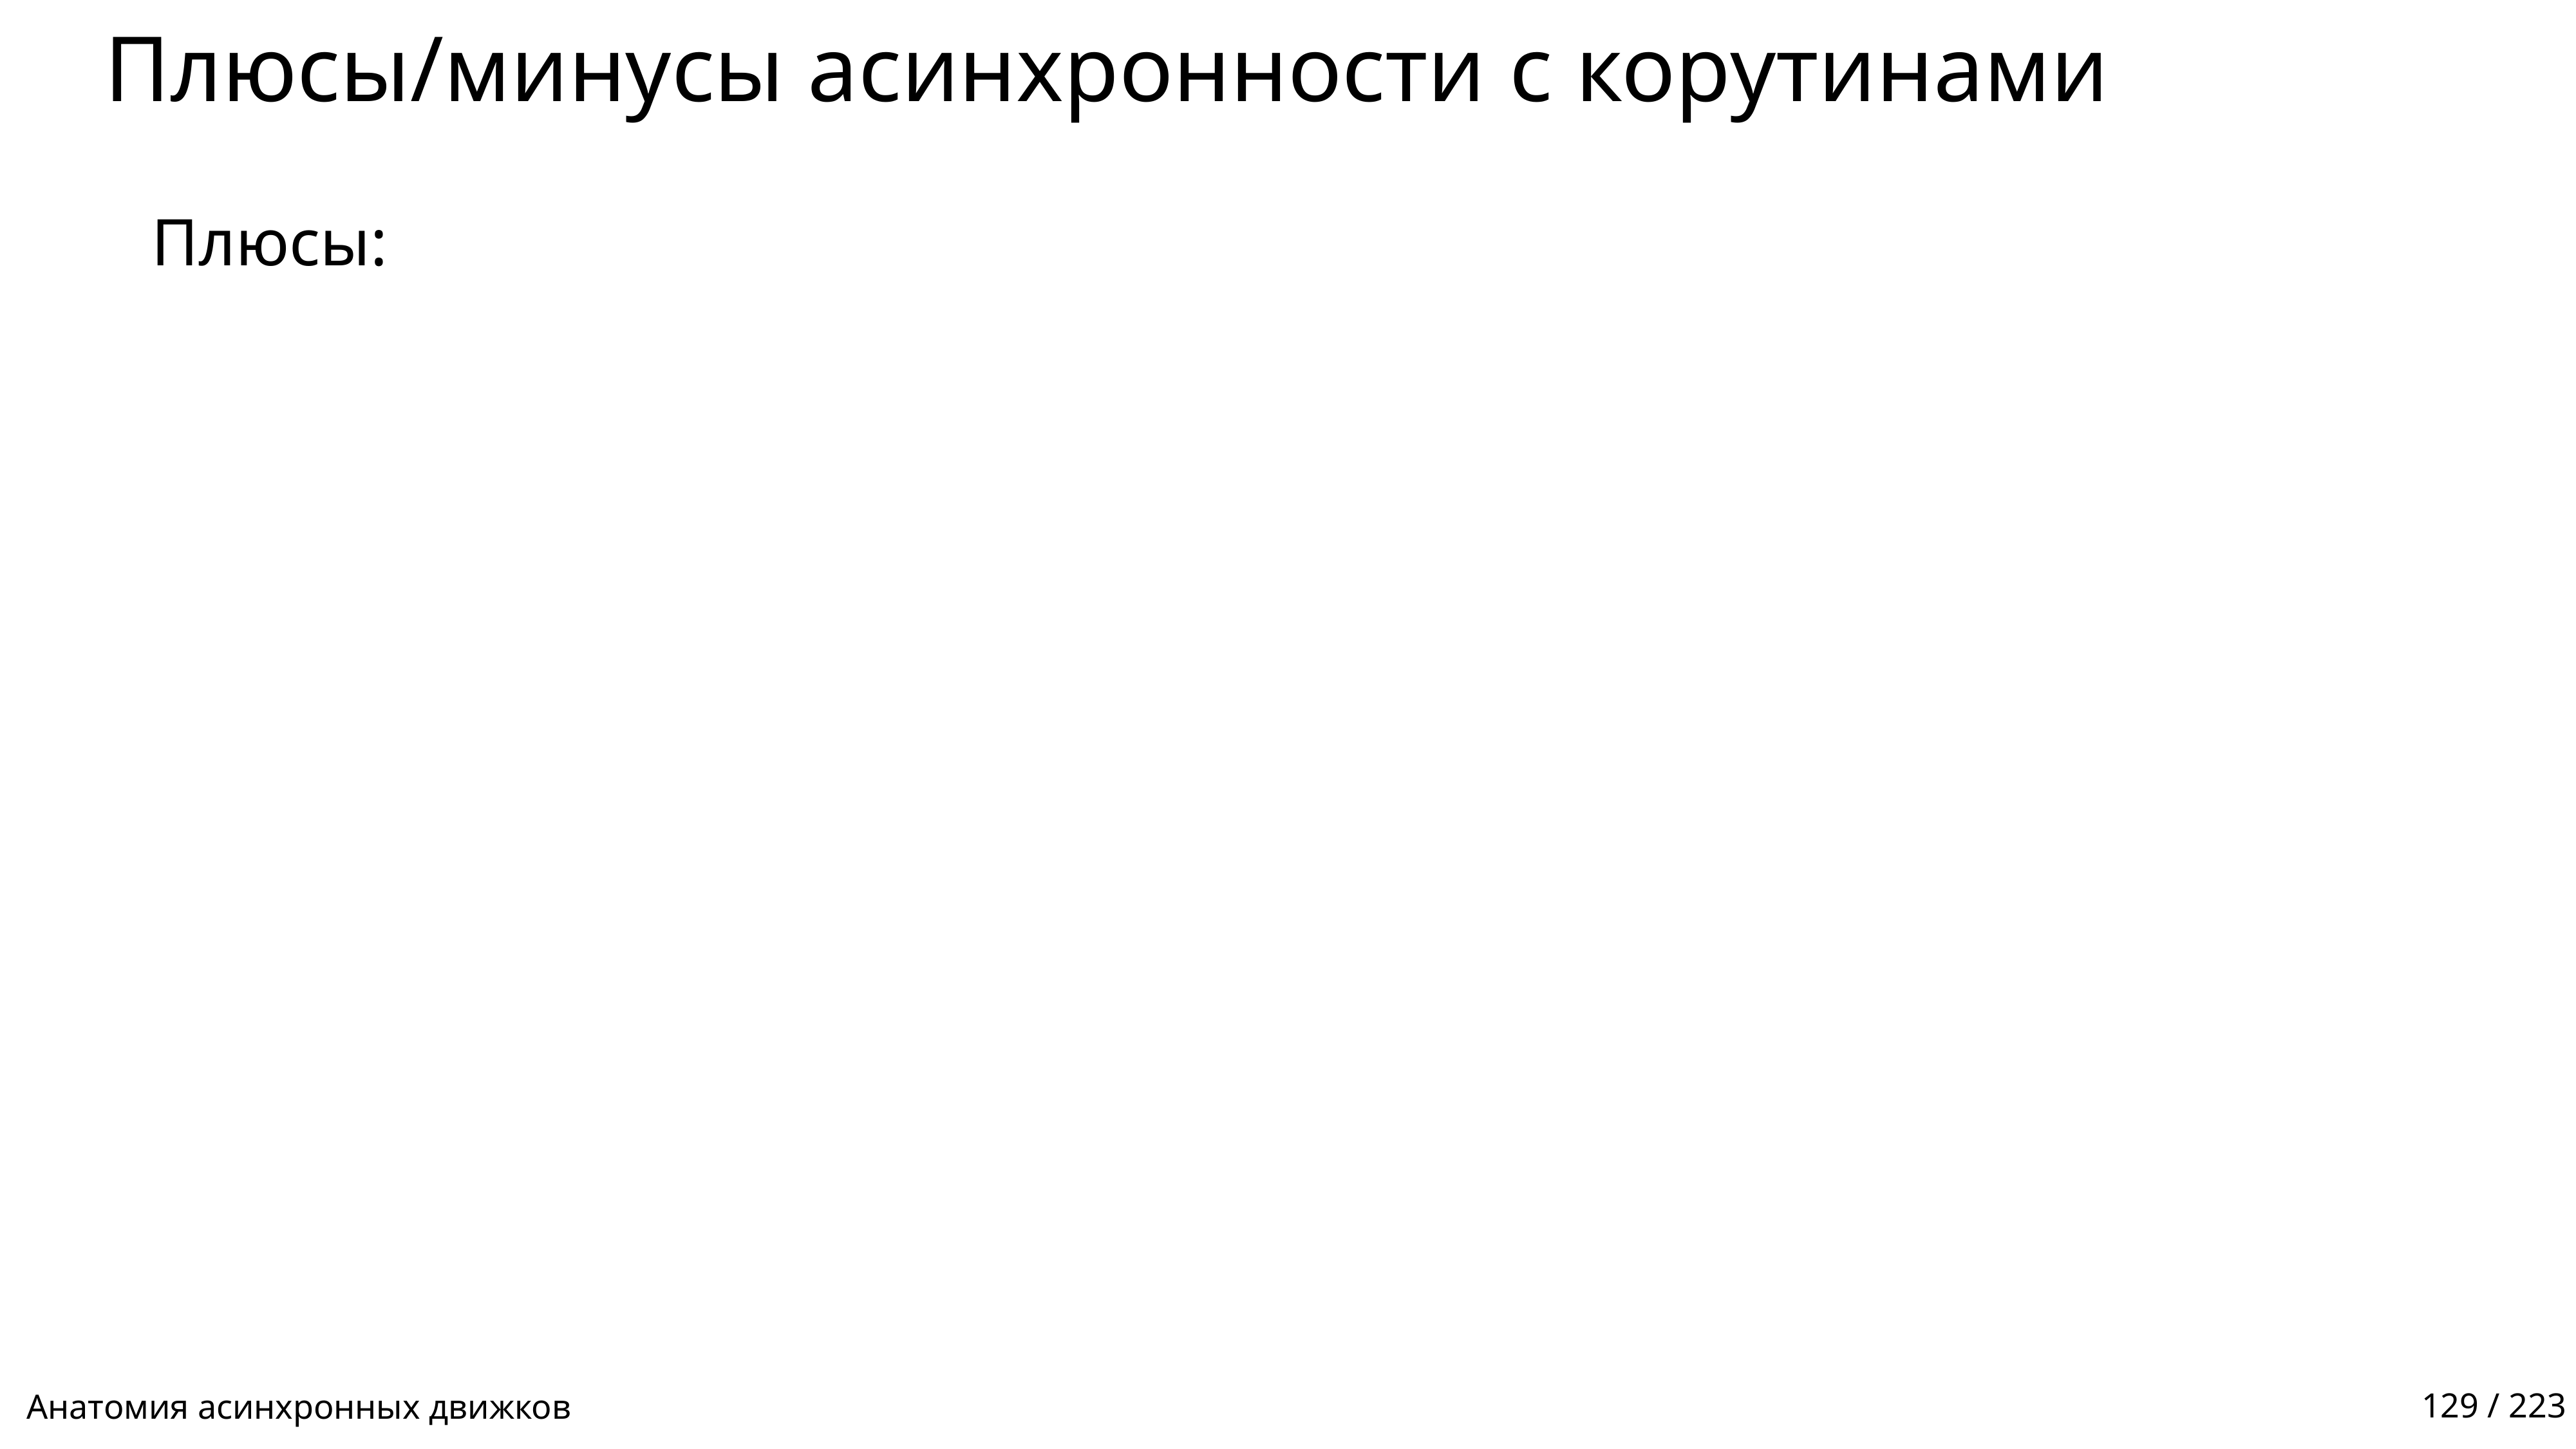

Плюсы/минусы асинхронности с корутинами
# Плюсы:
Анатомия асинхронных движков